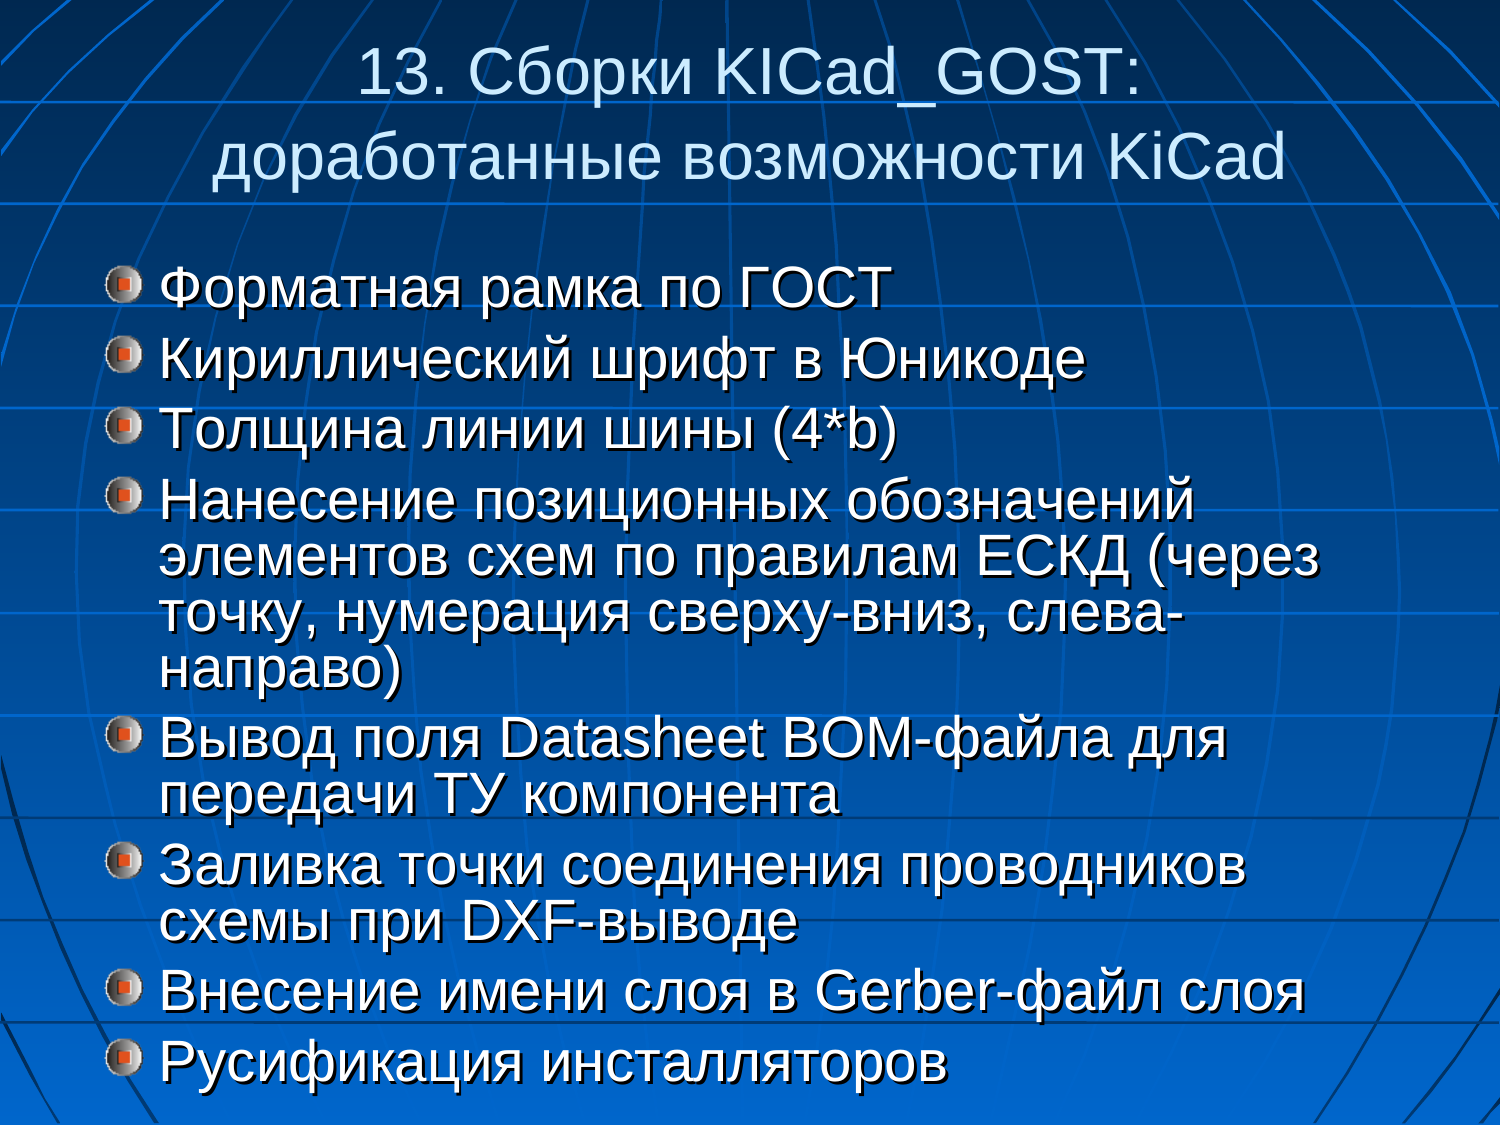

13. Сборки KICad_GOST:
доработанные возможности KiCad
Форматная рамка по ГОСТ
Кириллический шрифт в Юникоде
Толщина линии шины (4*b)
Нанесение позиционных обозначений элементов схем по правилам ЕСКД (через точку, нумерация сверху-вниз, слева-направо)
Вывод поля Datasheet BOM-файла для передачи ТУ компонента
Заливка точки соединения проводников схемы при DXF-выводе
Внесение имени слоя в Gerber-файл слоя
Русификация инсталляторов